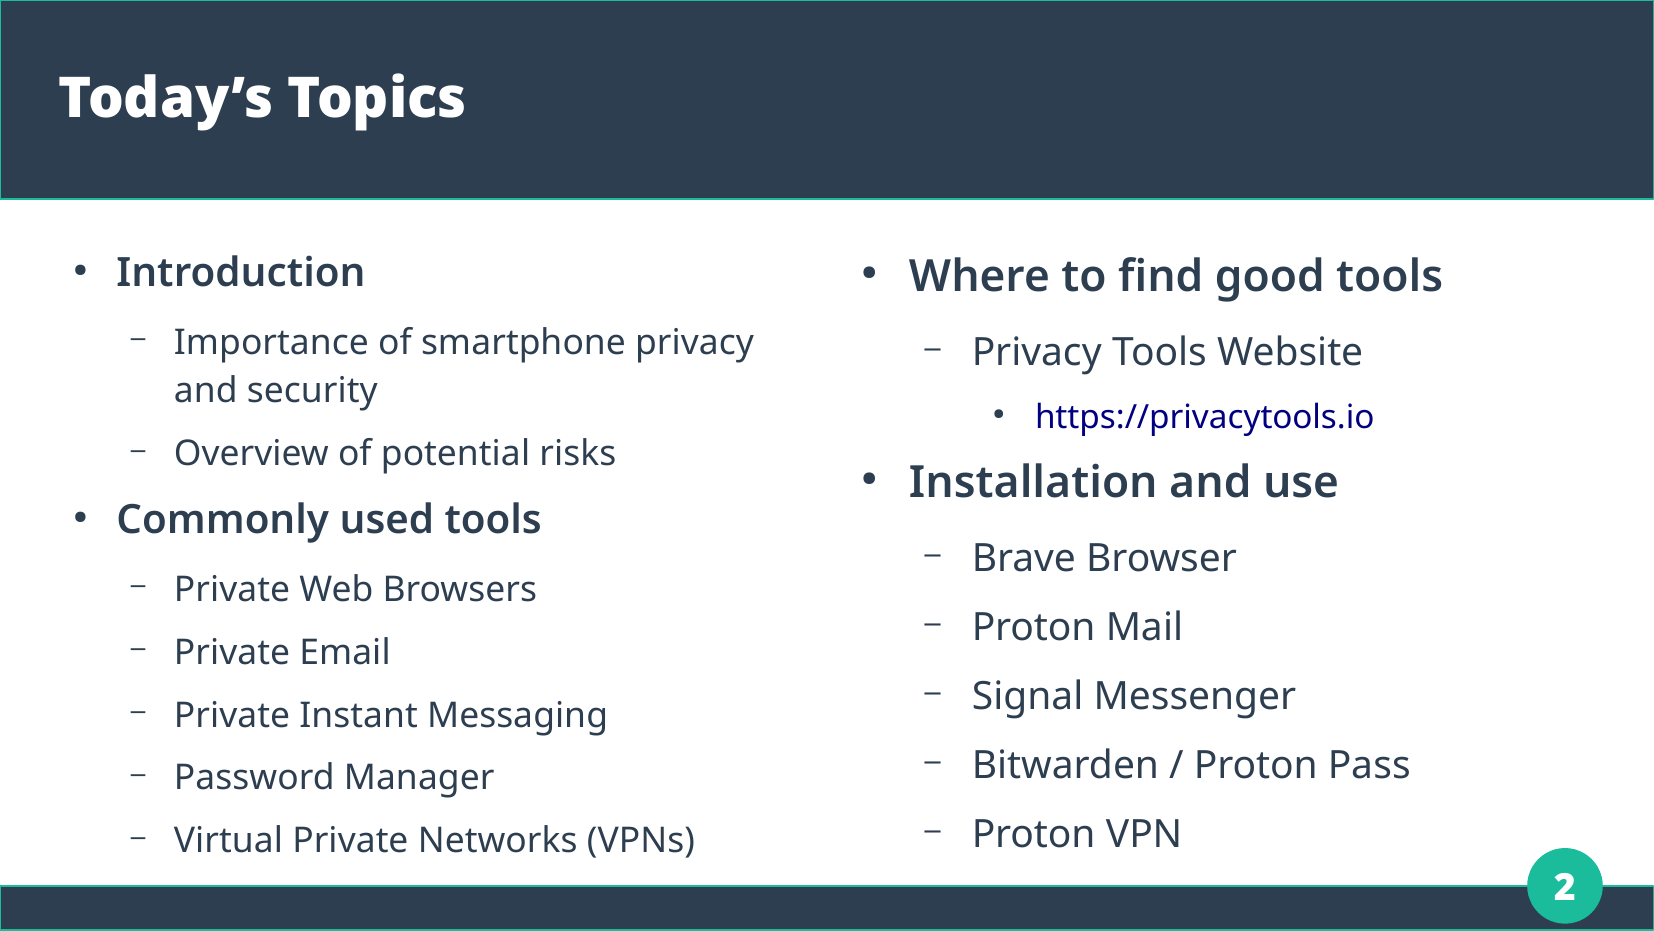

# Today’s Topics
Introduction
Importance of smartphone privacy and security
Overview of potential risks
Commonly used tools
Private Web Browsers
Private Email
Private Instant Messaging
Password Manager
Virtual Private Networks (VPNs)
Where to find good tools
Privacy Tools Website
https://privacytools.io
Installation and use
Brave Browser
Proton Mail
Signal Messenger
Bitwarden / Proton Pass
Proton VPN
2